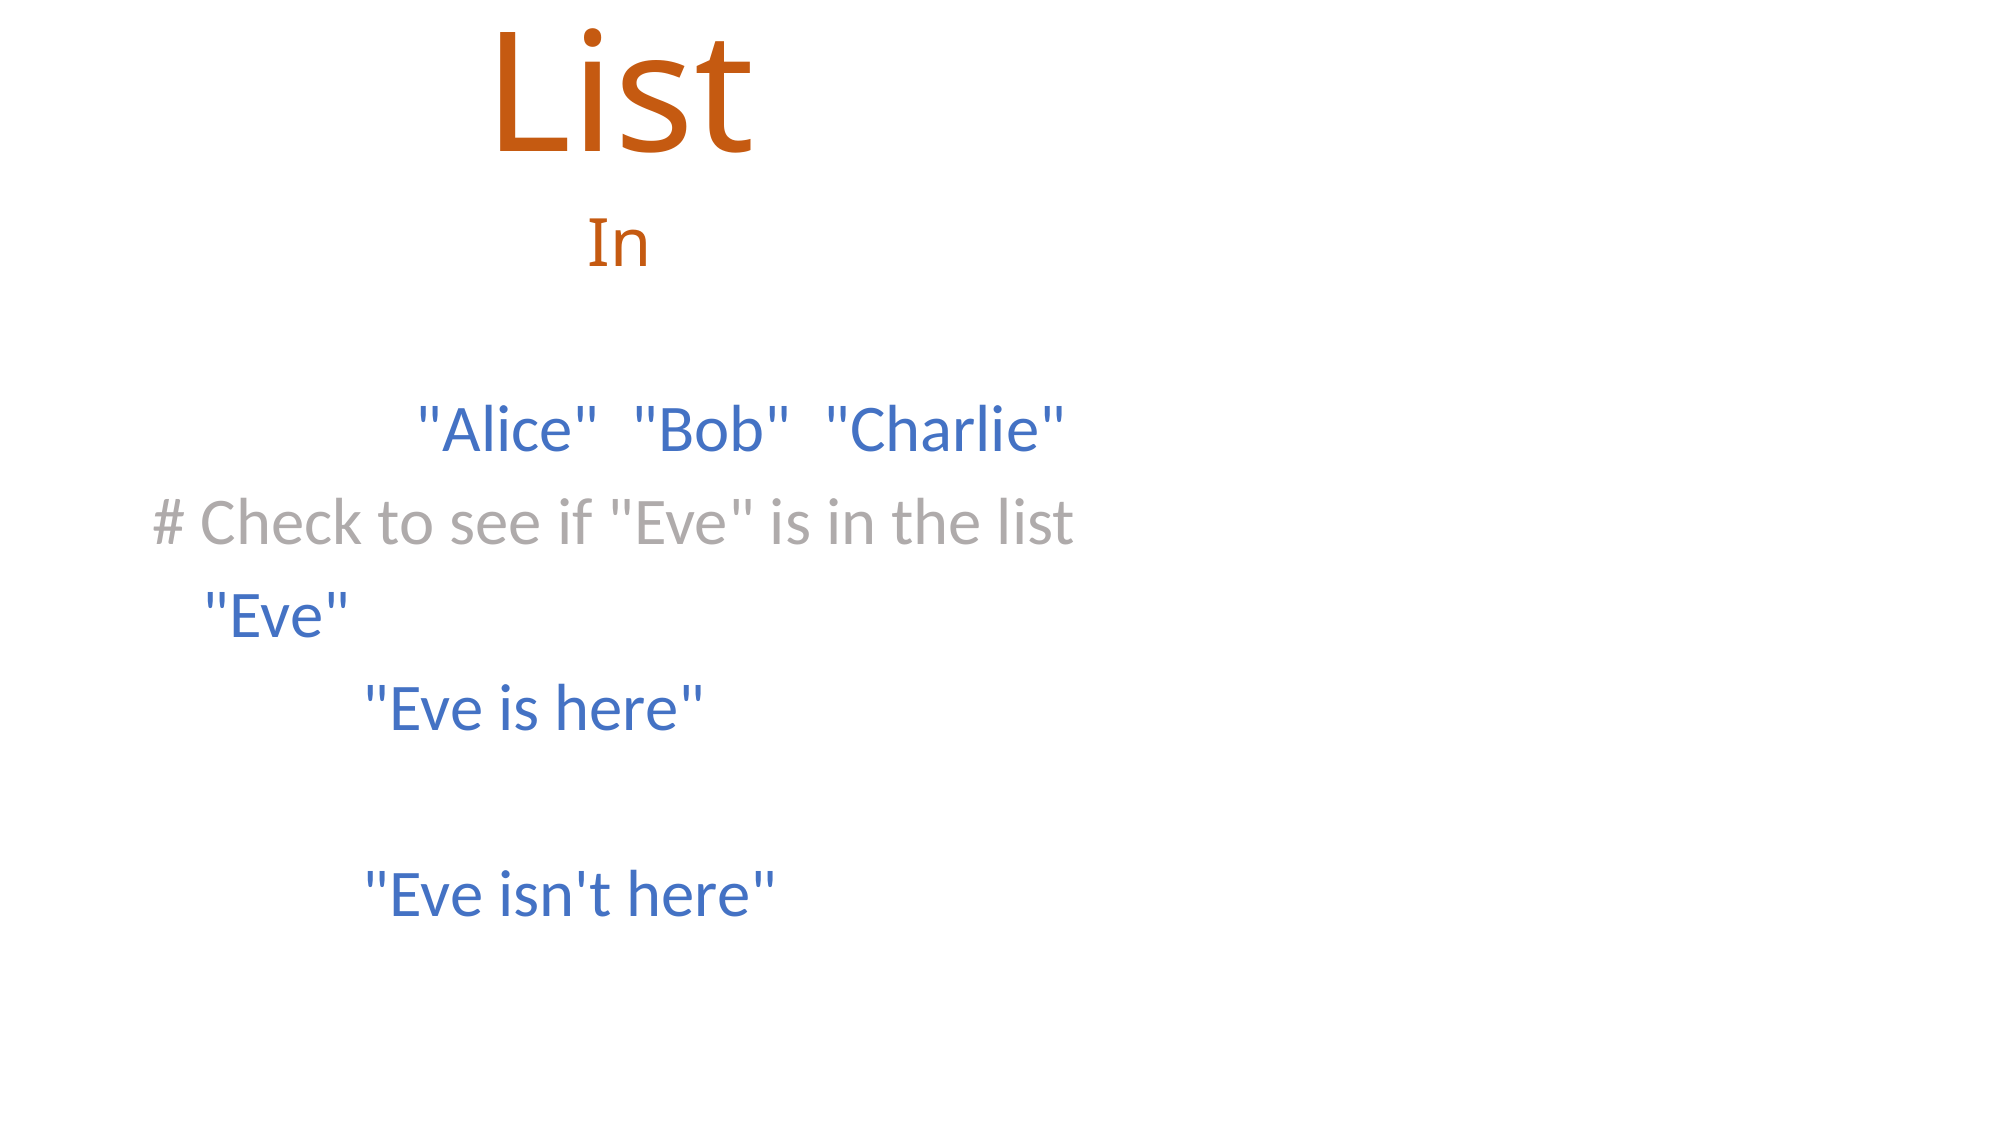

# List
In
names = ["Alice", "Bob", "Charlie"]
# Check to see if "Eve" is in the list
if "Eve" in names:
 print("Eve is here")
else:
 print("Eve isn't here")